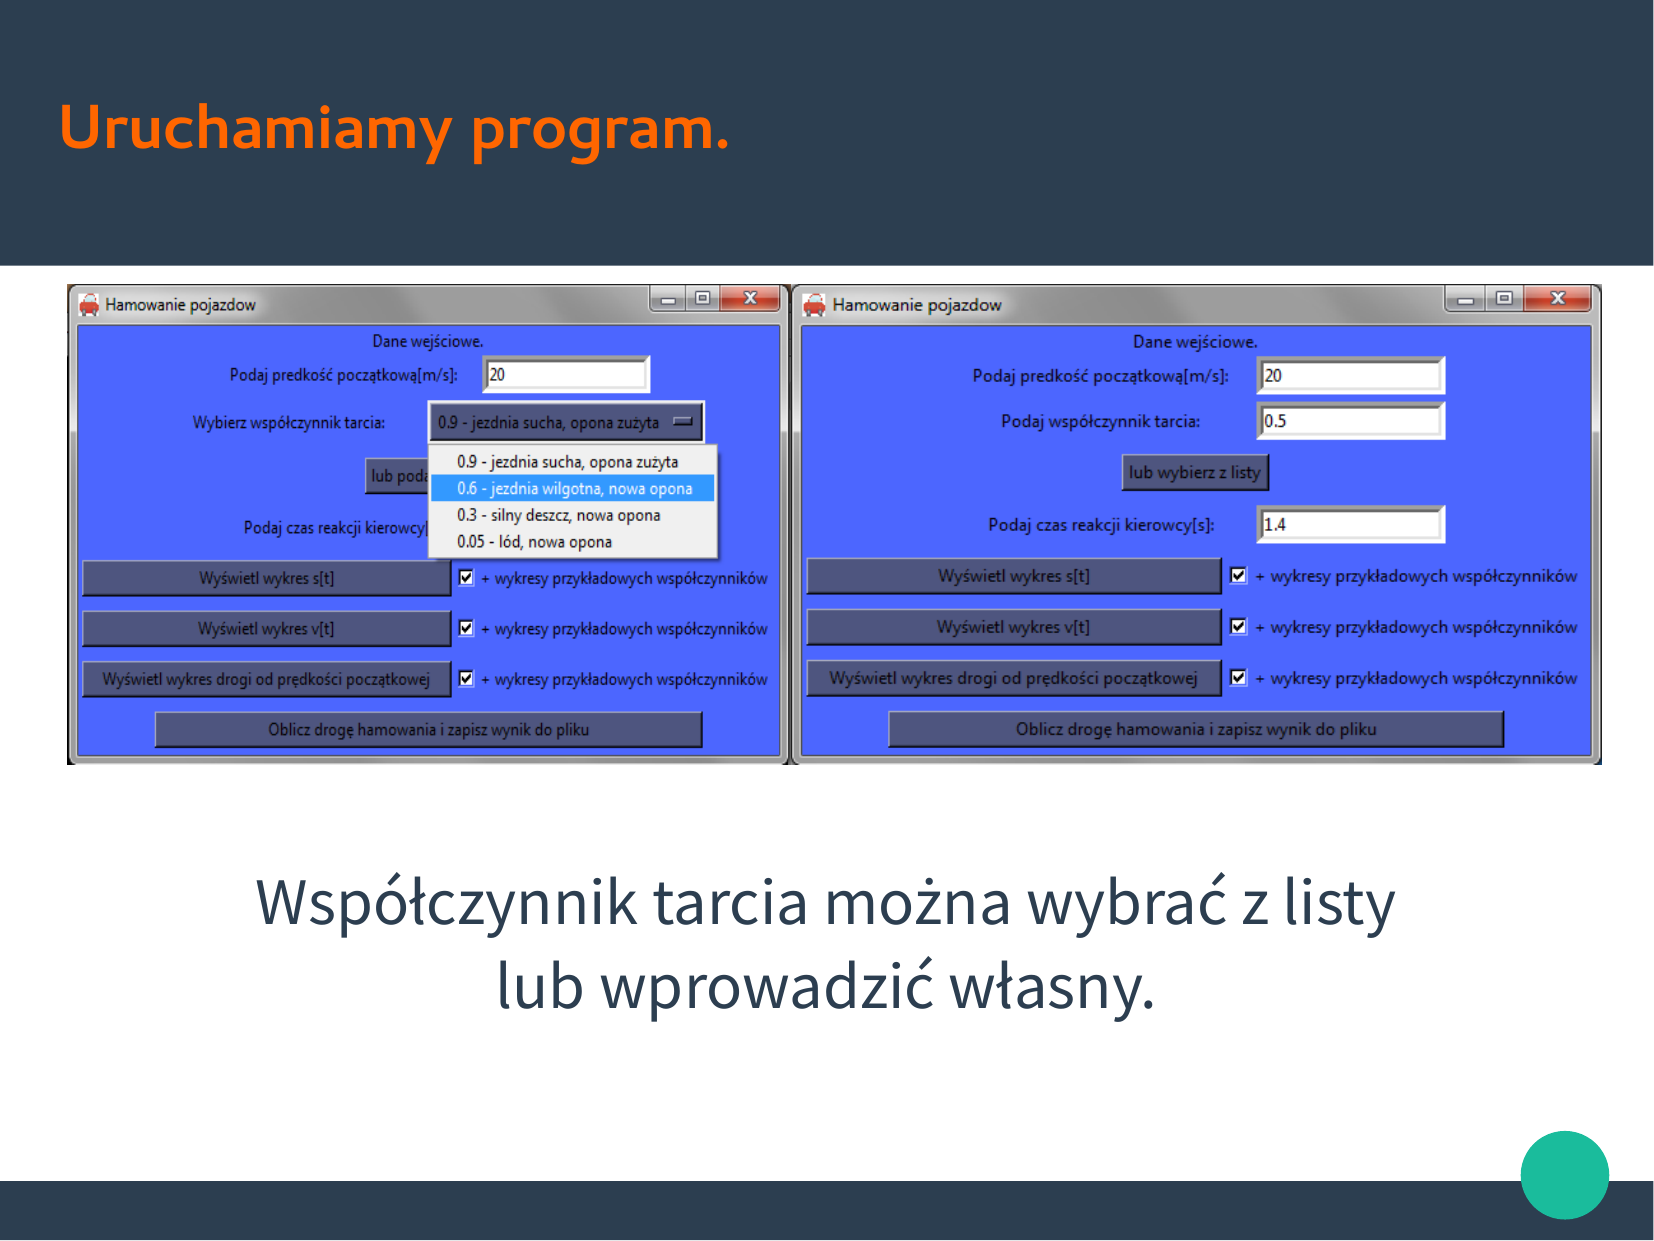

# Uruchamiamy program.
Współczynnik tarcia można wybrać z listy
lub wprowadzić własny.